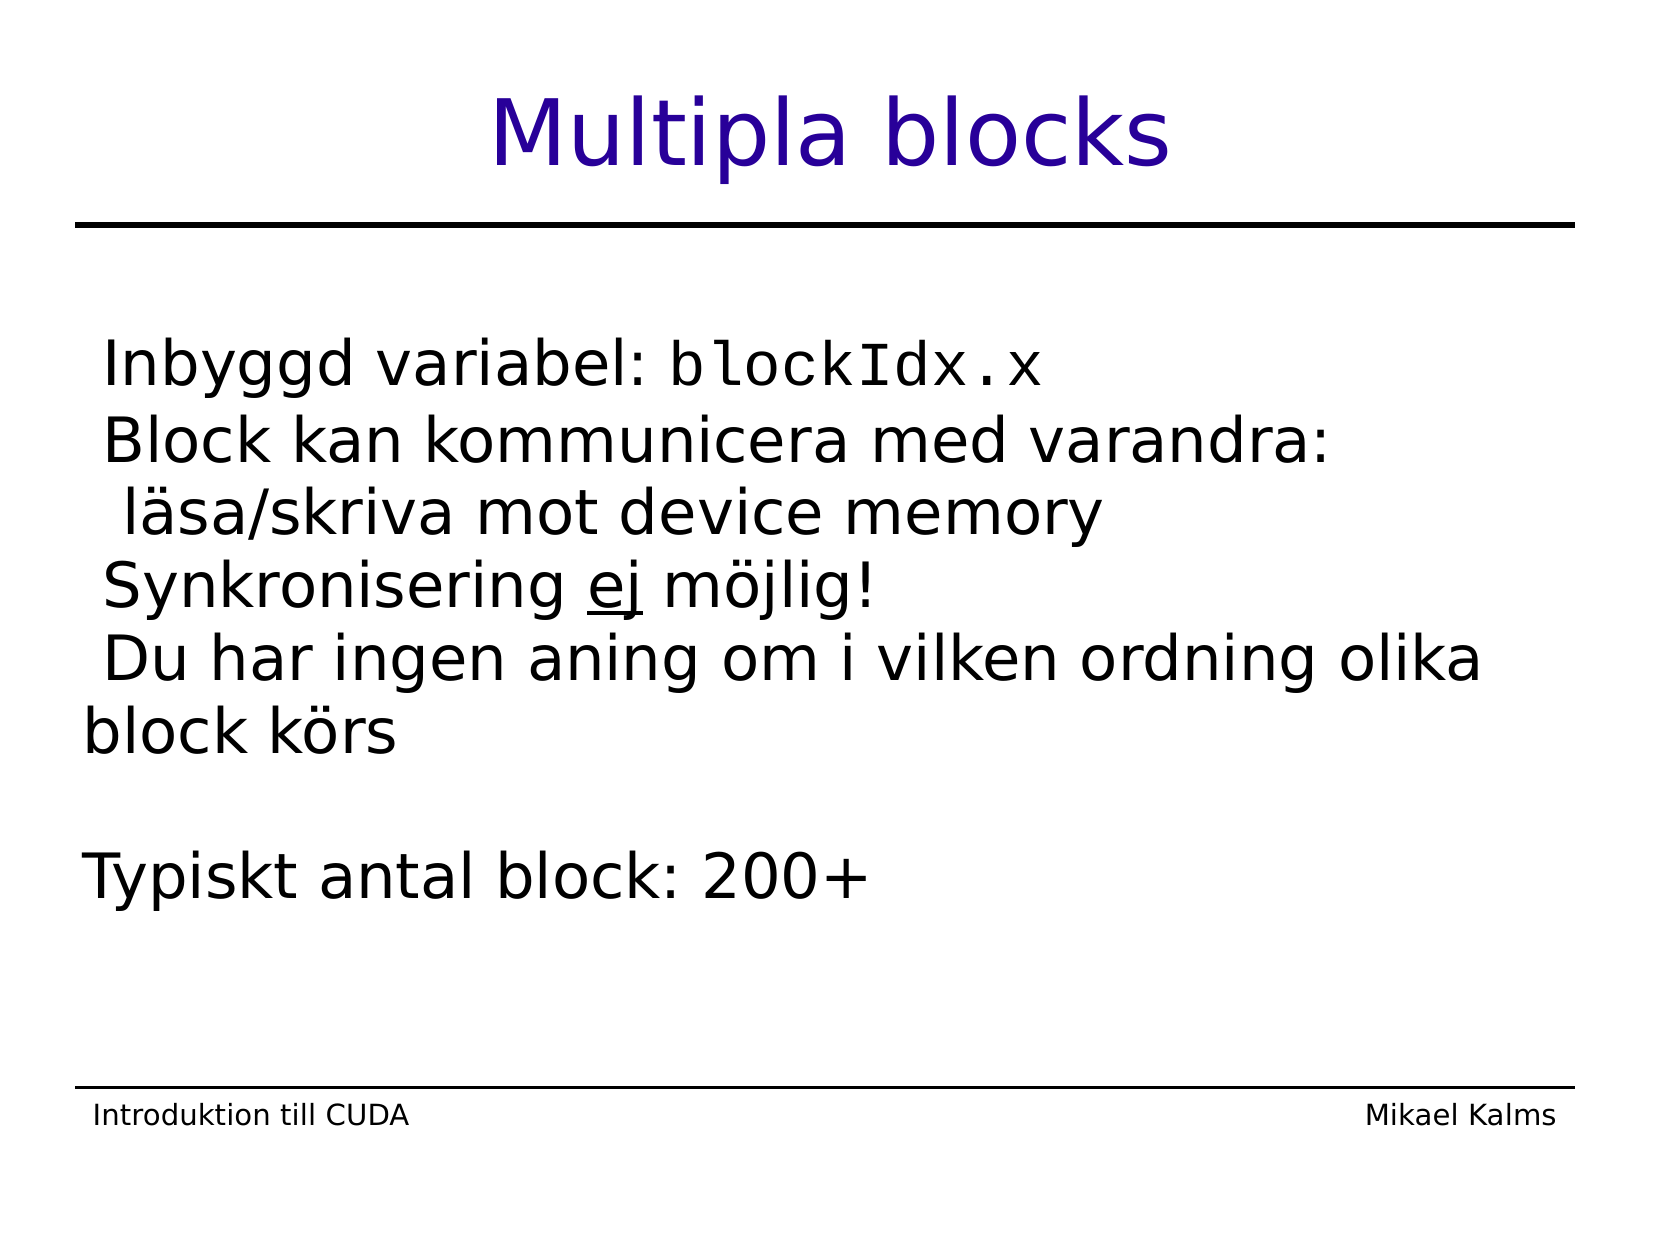

# Multipla blocks
 Inbyggd variabel: blockIdx.x
 Block kan kommunicera med varandra:
 läsa/skriva mot device memory
 Synkronisering ej möjlig!
 Du har ingen aning om i vilken ordning olika block körs
Typiskt antal block: 200+
Introduktion till CUDA
Mikael Kalms